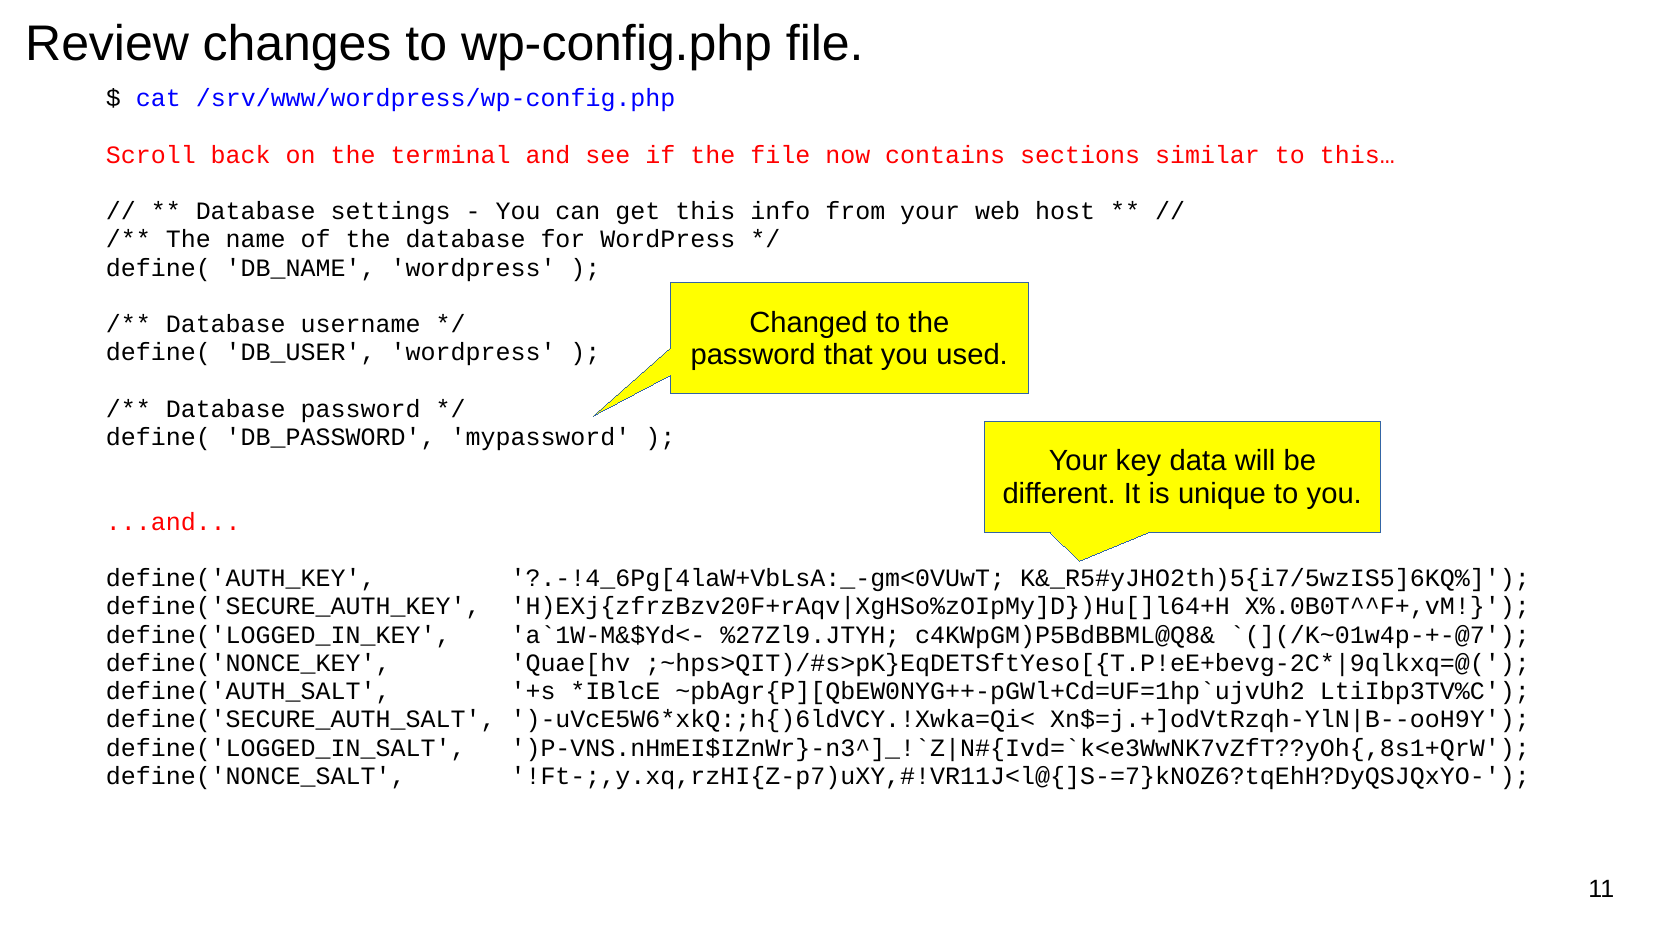

# Review changes to wp-config.php file.
$ cat /srv/www/wordpress/wp-config.php
Scroll back on the terminal and see if the file now contains sections similar to this…
// ** Database settings - You can get this info from your web host ** //
/** The name of the database for WordPress */
define( 'DB_NAME', 'wordpress' );
/** Database username */
define( 'DB_USER', 'wordpress' );
/** Database password */
define( 'DB_PASSWORD', 'mypassword' );
...and...
define('AUTH_KEY', '?.-!4_6Pg[4laW+VbLsA:_-gm<0VUwT; K&_R5#yJHO2th)5{i7/5wzIS5]6KQ%]');
define('SECURE_AUTH_KEY', 'H)EXj{zfrzBzv20F+rAqv|XgHSo%zOIpMy]D})Hu[]l64+H X%.0B0T^^F+,vM!}');
define('LOGGED_IN_KEY', 'a`1W-M&$Yd<- %27Zl9.JTYH; c4KWpGM)P5BdBBML@Q8& `(](/K~01w4p-+-@7');
define('NONCE_KEY', 'Quae[hv ;~hps>QIT)/#s>pK}EqDETSftYeso[{T.P!eE+bevg-2C*|9qlkxq=@(');
define('AUTH_SALT', '+s *IBlcE ~pbAgr{P][QbEW0NYG++-pGWl+Cd=UF=1hp`ujvUh2 LtiIbp3TV%C');
define('SECURE_AUTH_SALT', ')-uVcE5W6*xkQ:;h{)6ldVCY.!Xwka=Qi< Xn$=j.+]odVtRzqh-YlN|B--ooH9Y');
define('LOGGED_IN_SALT', ')P-VNS.nHmEI$IZnWr}-n3^]_!`Z|N#{Ivd=`k<e3WwNK7vZfT??yOh{,8s1+QrW');
define('NONCE_SALT', '!Ft-;,y.xq,rzHI{Z-p7)uXY,#!VR11J<l@{]S-=7}kNOZ6?tqEhH?DyQSJQxYO-');
Changed to the password that you used.
Your key data will be different. It is unique to you.